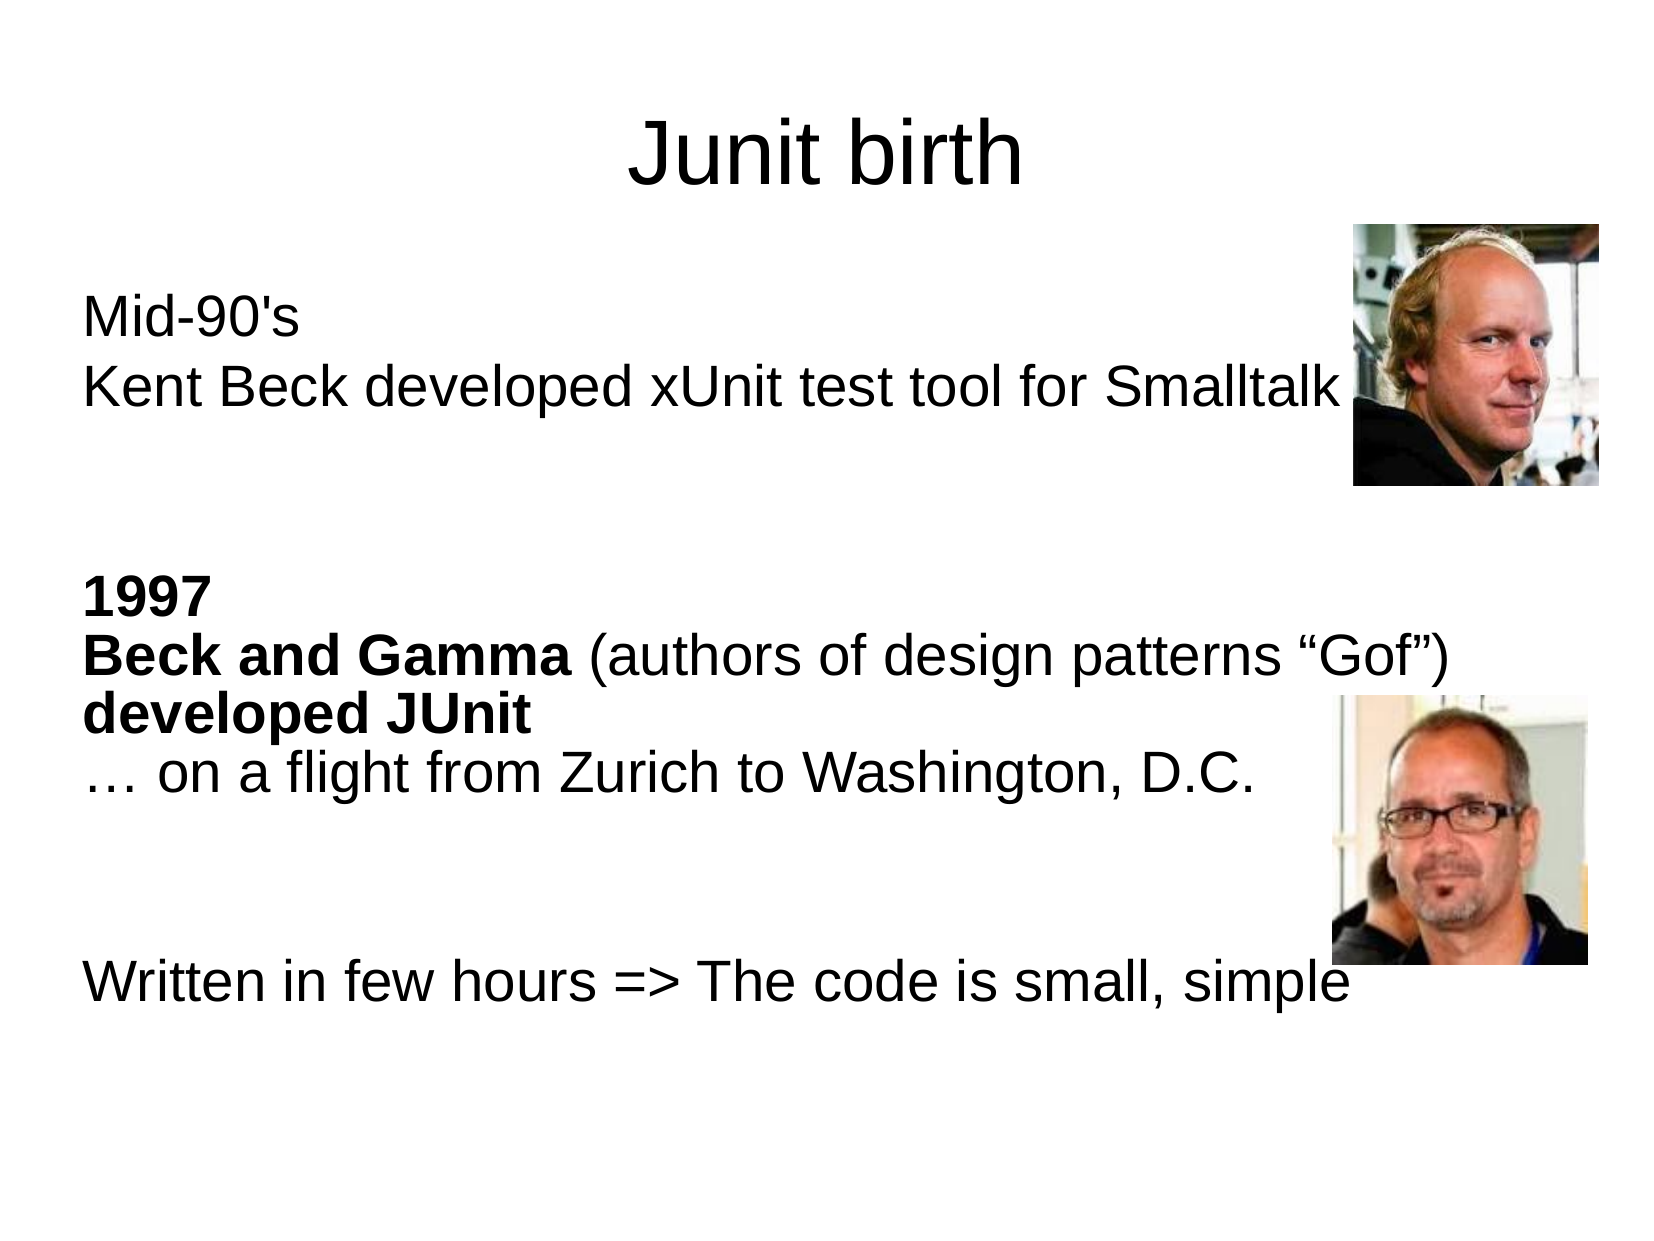

# Junit birth
Mid-90's
Kent Beck developed xUnit test tool for Smalltalk
1997
Beck and Gamma (authors of design patterns “Gof”)
developed JUnit
… on a flight from Zurich to Washington, D.C.
Written in few hours => The code is small, simple